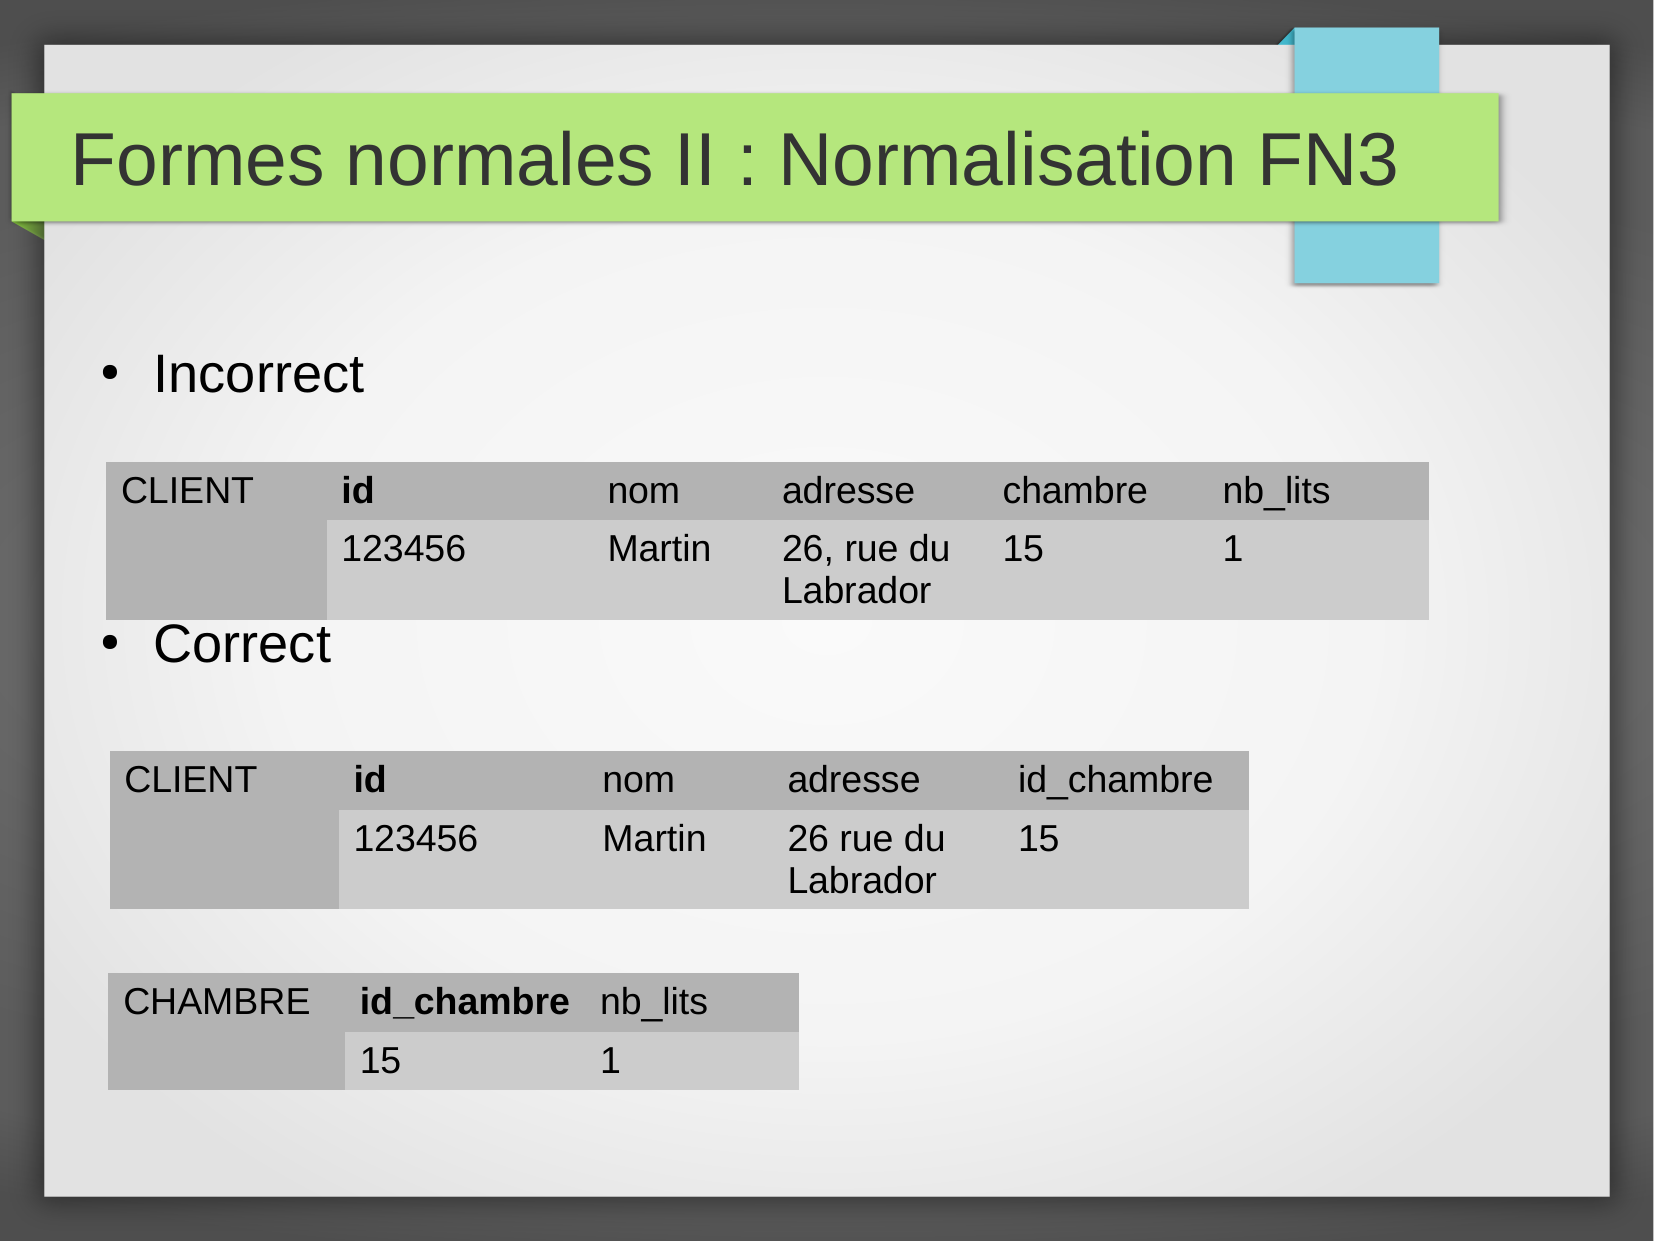

# Formes normales II : Normalisation FN3
Incorrect
Correct
| CLIENT | id | nom | adresse | chambre | nb\_lits |
| --- | --- | --- | --- | --- | --- |
| | 123456 | Martin | 26, rue du Labrador | 15 | 1 |
| CLIENT | id | nom | adresse | id\_chambre |
| --- | --- | --- | --- | --- |
| | 123456 | Martin | 26 rue du Labrador | 15 |
| CHAMBRE | id\_chambre | nb\_lits |
| --- | --- | --- |
| | 15 | 1 |